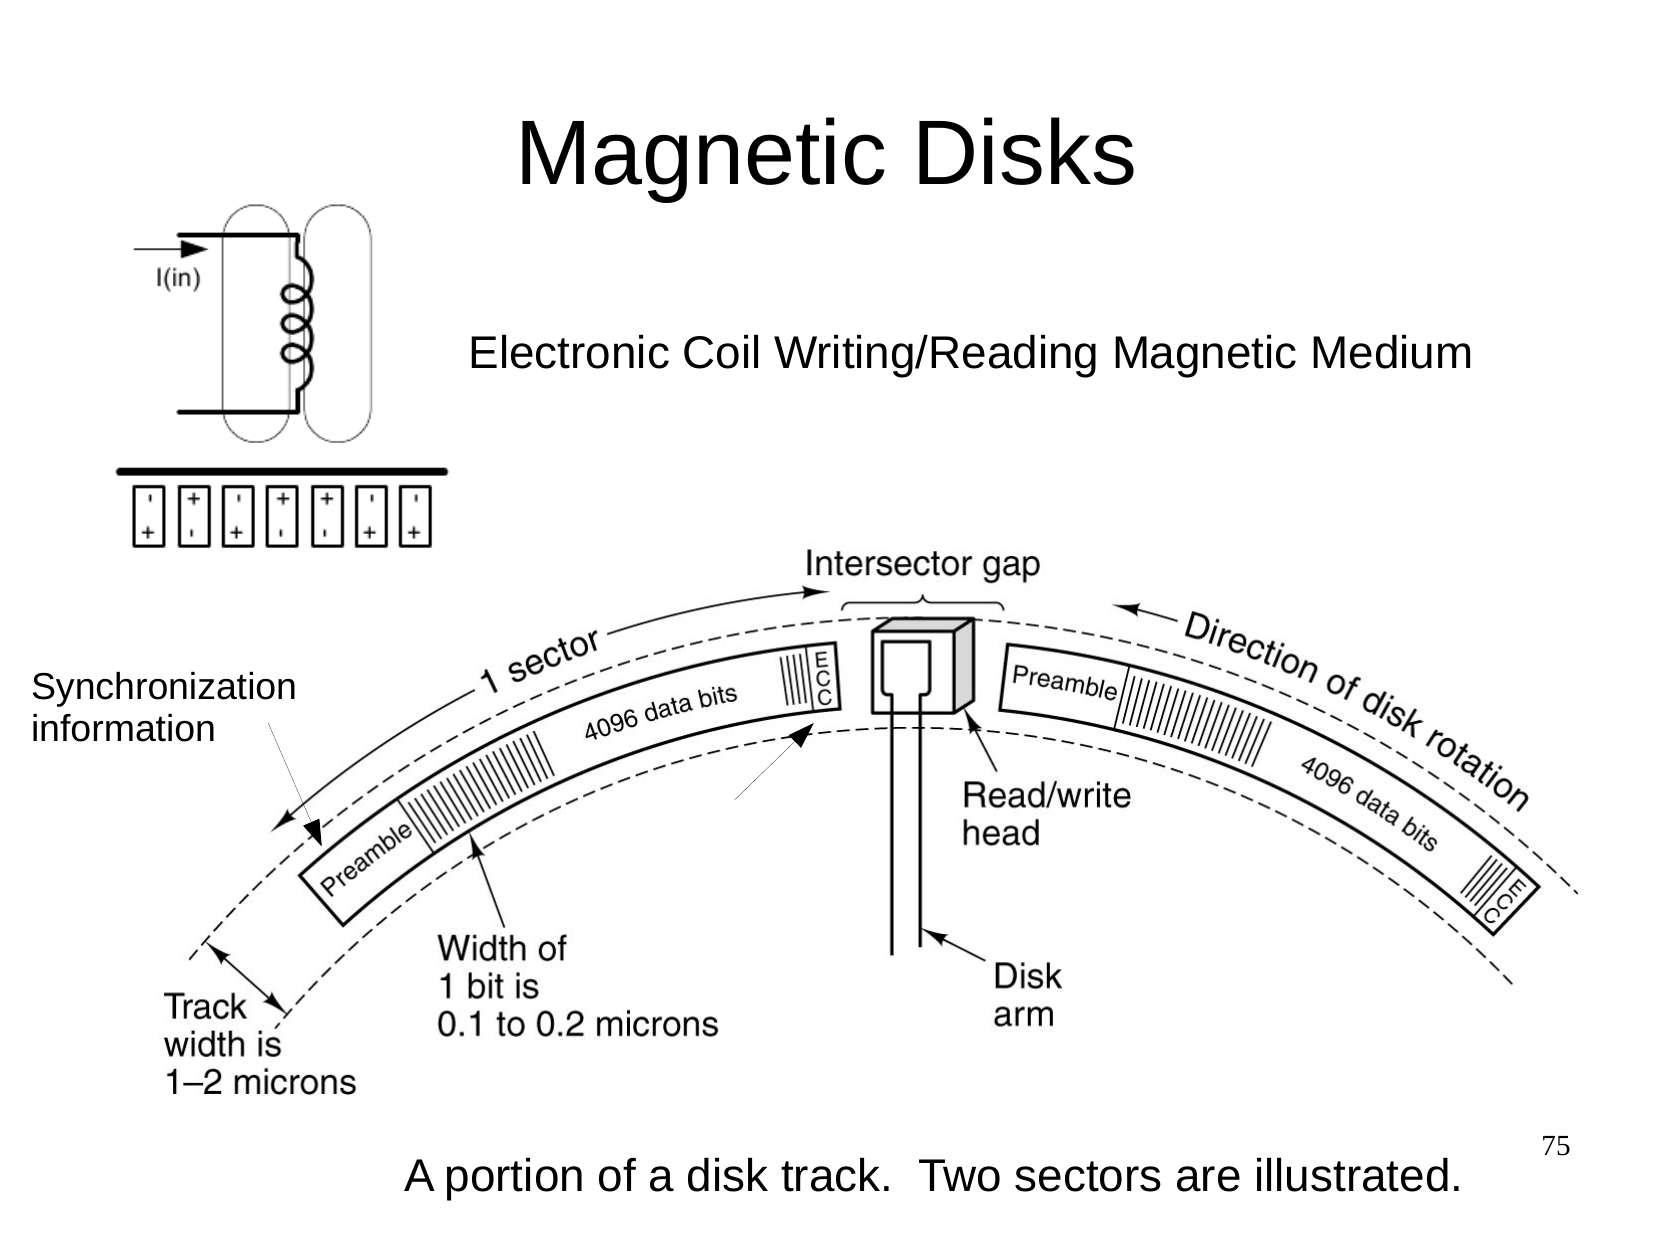

# Magnetic Disks
Electronic Coil Writing/Reading Magnetic Medium
Synchronization information
75
A portion of a disk track. Two sectors are illustrated.